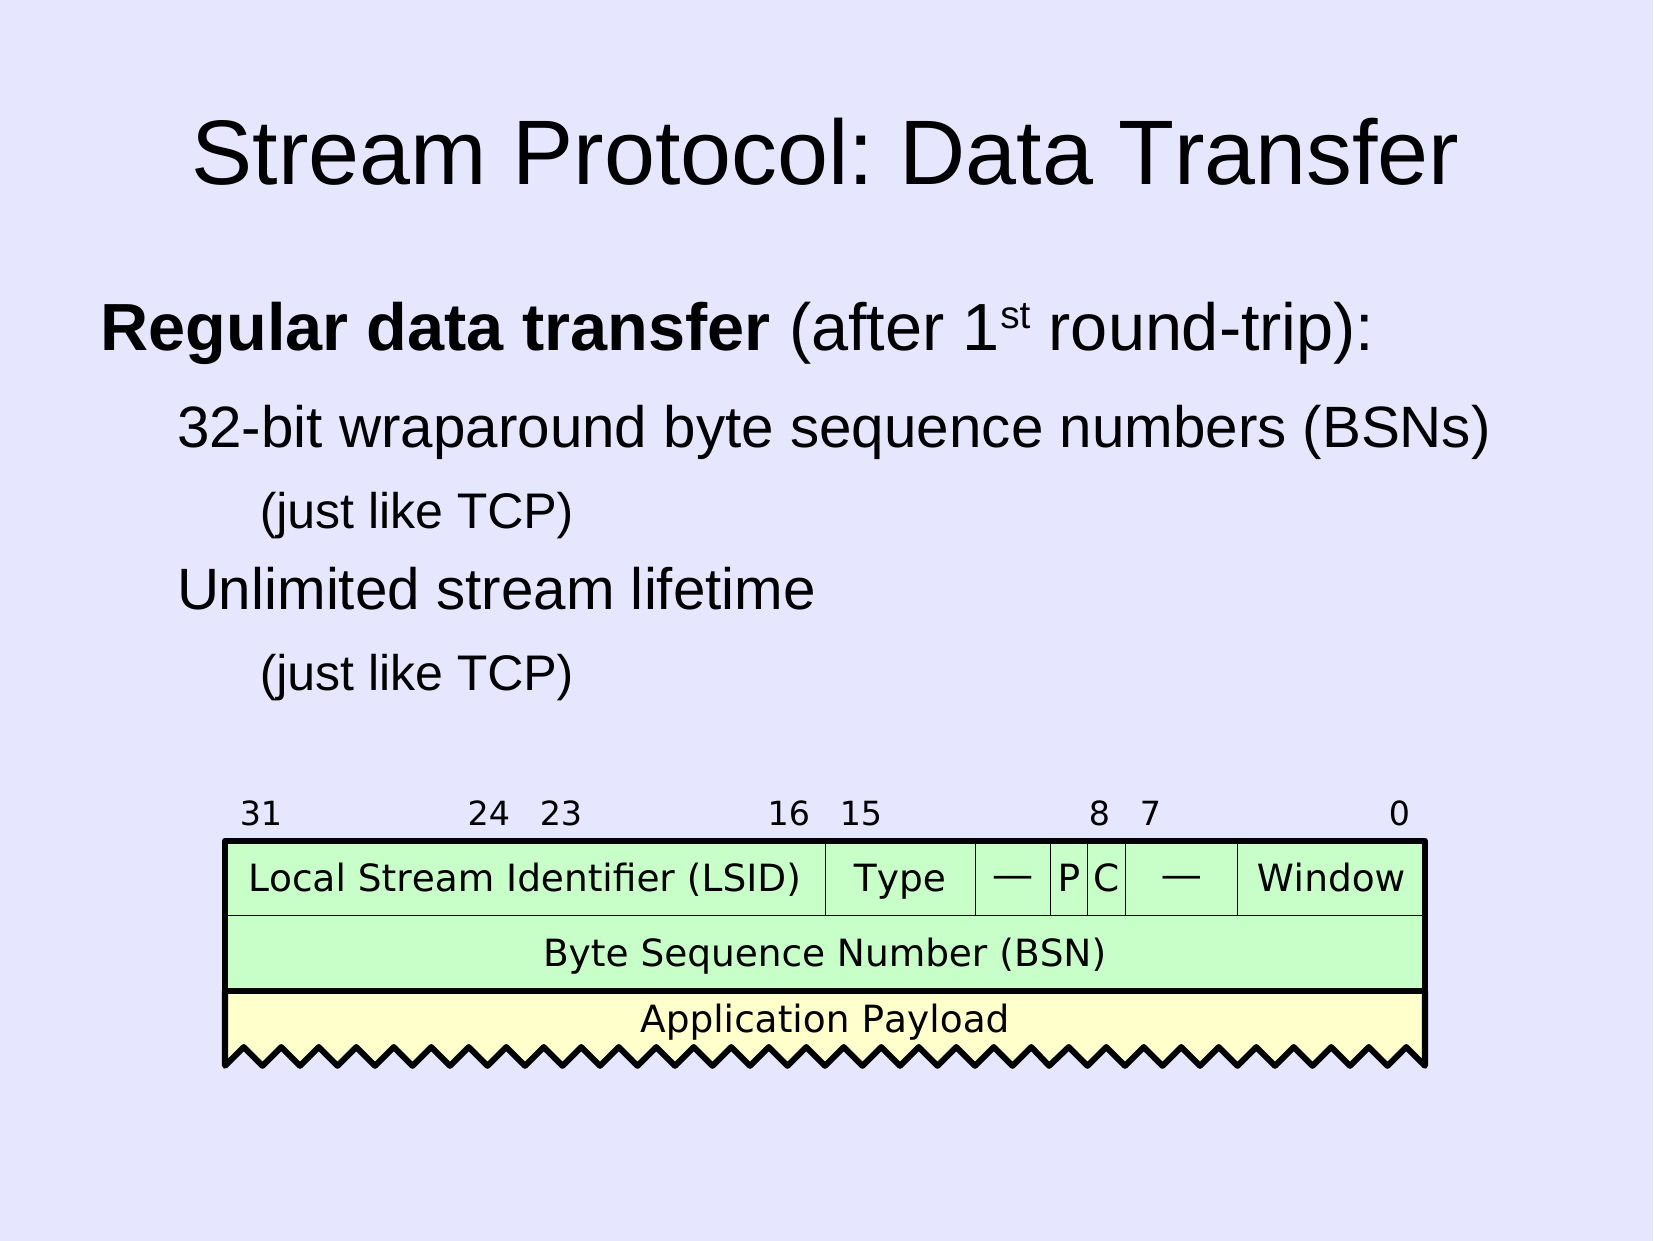

# Stream Protocol: Data Transfer
Regular data transfer (after 1st round-trip):
32-bit wraparound byte sequence numbers (BSNs)
(just like TCP)
Unlimited stream lifetime
(just like TCP)
31
24
23
16
15
8
7
0
Local Stream Identifier (LSID)
Type
—
P
C
—
Window
Byte Sequence Number (BSN)
Application Payload